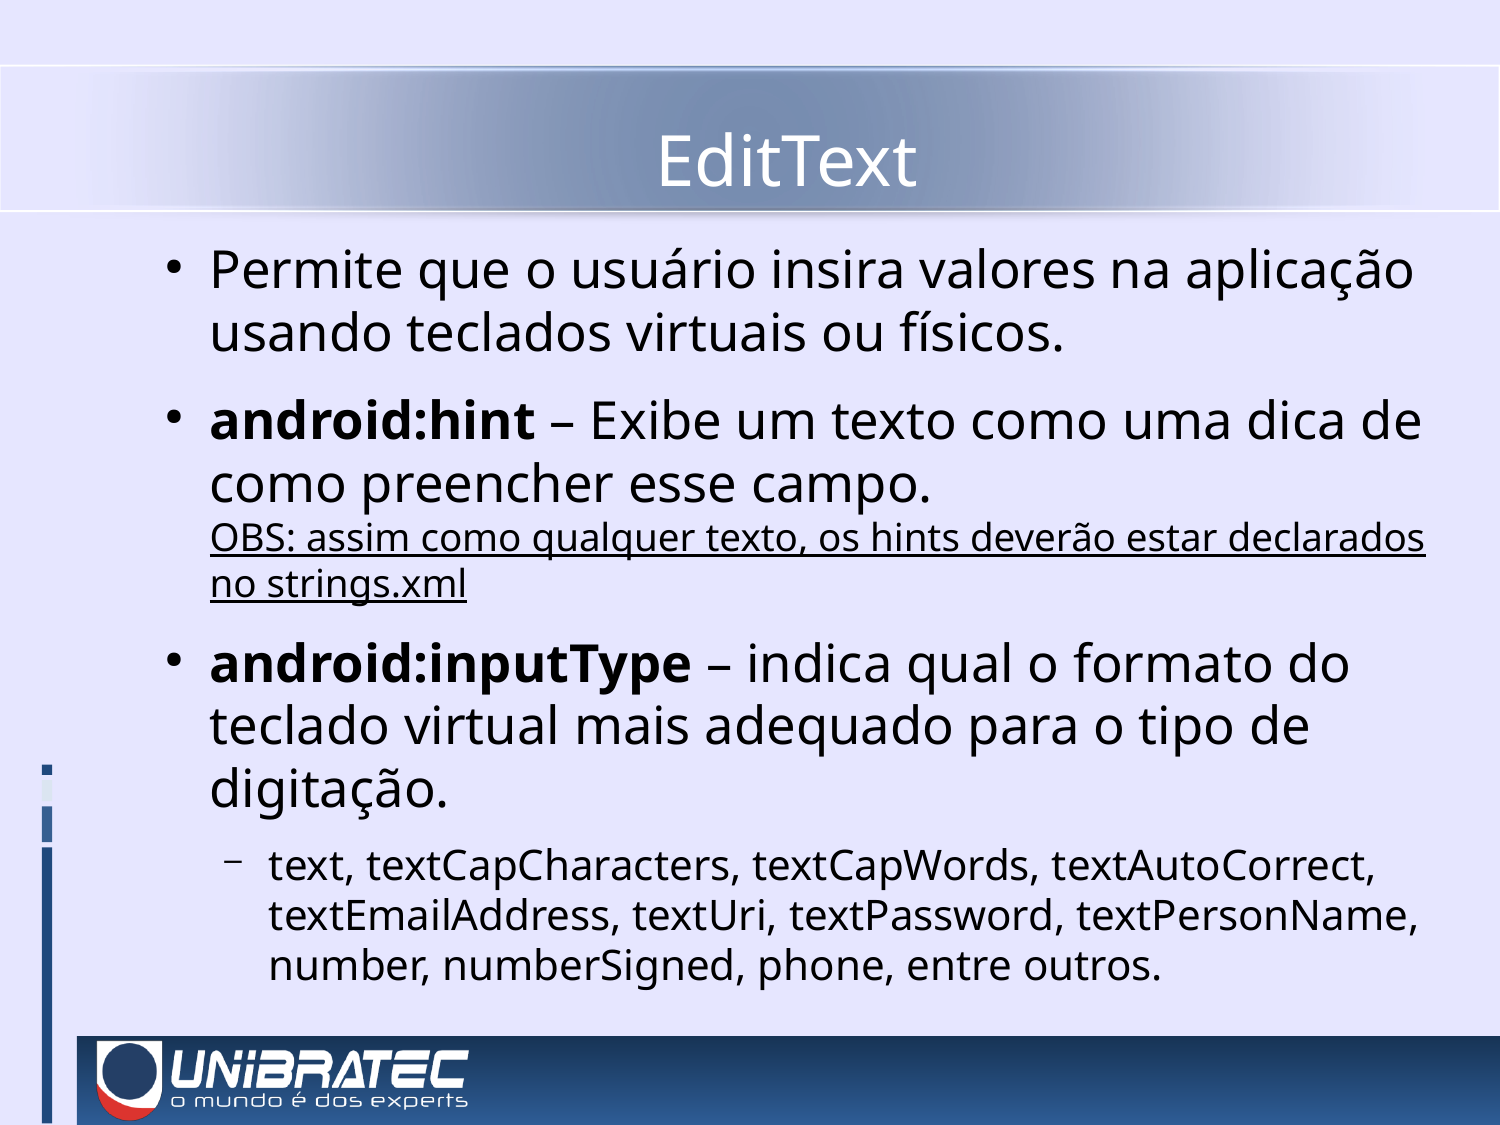

# EditText
Permite que o usuário insira valores na aplicação usando teclados virtuais ou físicos.
android:hint – Exibe um texto como uma dica de como preencher esse campo.
OBS: assim como qualquer texto, os hints deverão estar declarados no strings.xml
android:inputType – indica qual o formato do teclado virtual mais adequado para o tipo de digitação.
text, textCapCharacters, textCapWords, textAutoCorrect, textEmailAddress, textUri, textPassword, textPersonName, number, numberSigned, phone, entre outros.